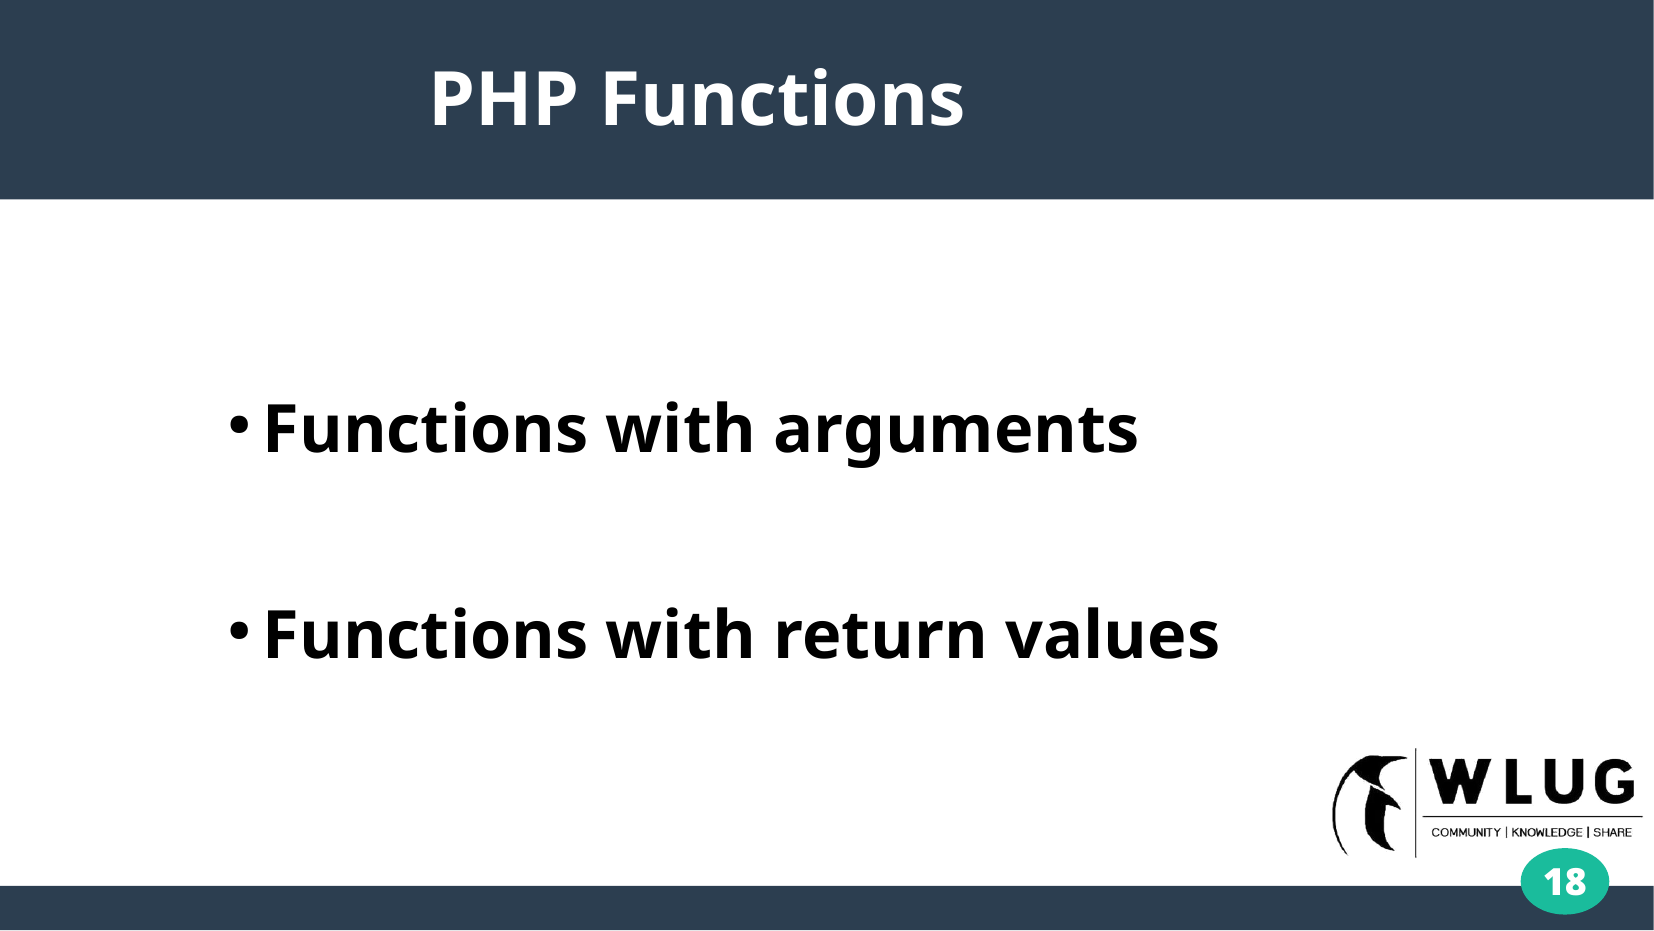

# PHP Functions
Functions with arguments
Functions with return values
18